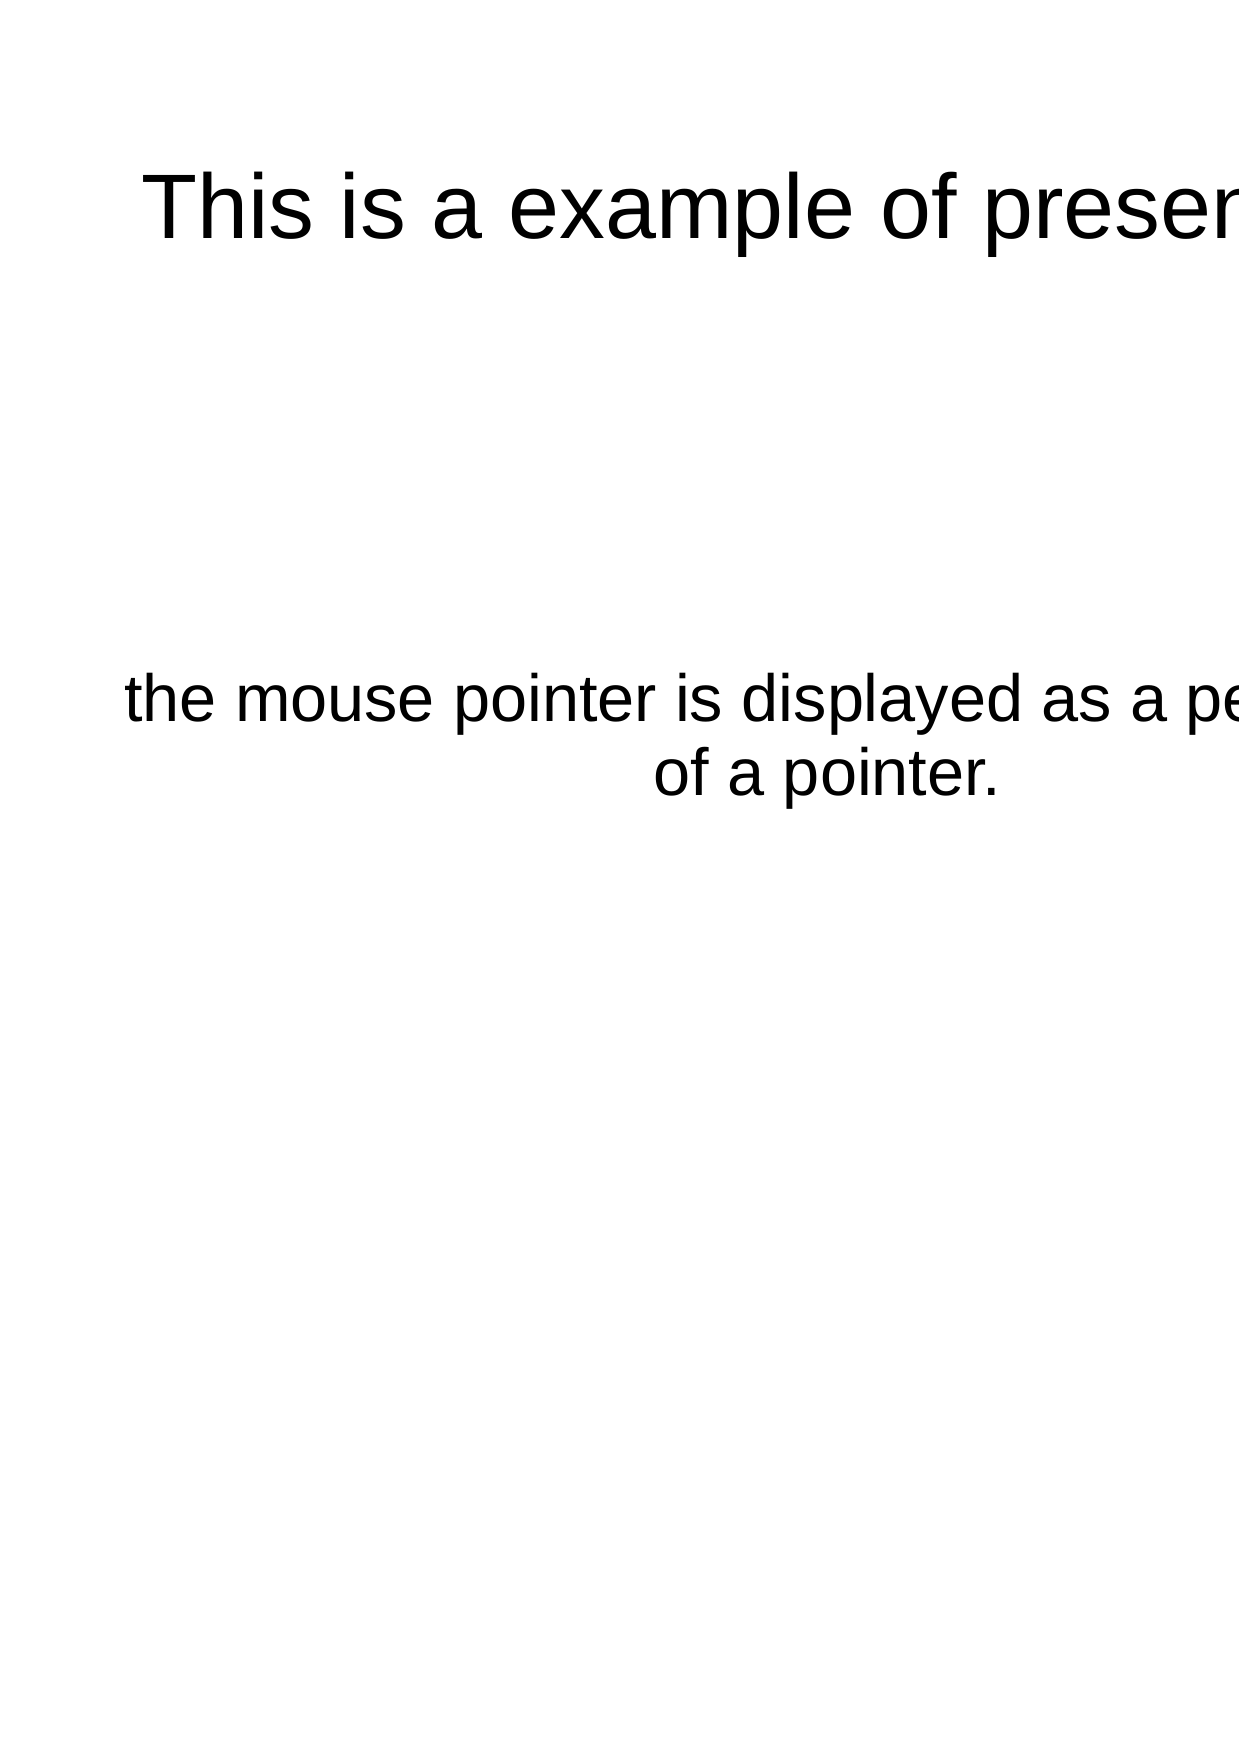

# This is a example of presentation.
the mouse pointer is displayed as a pen instead of a pointer.